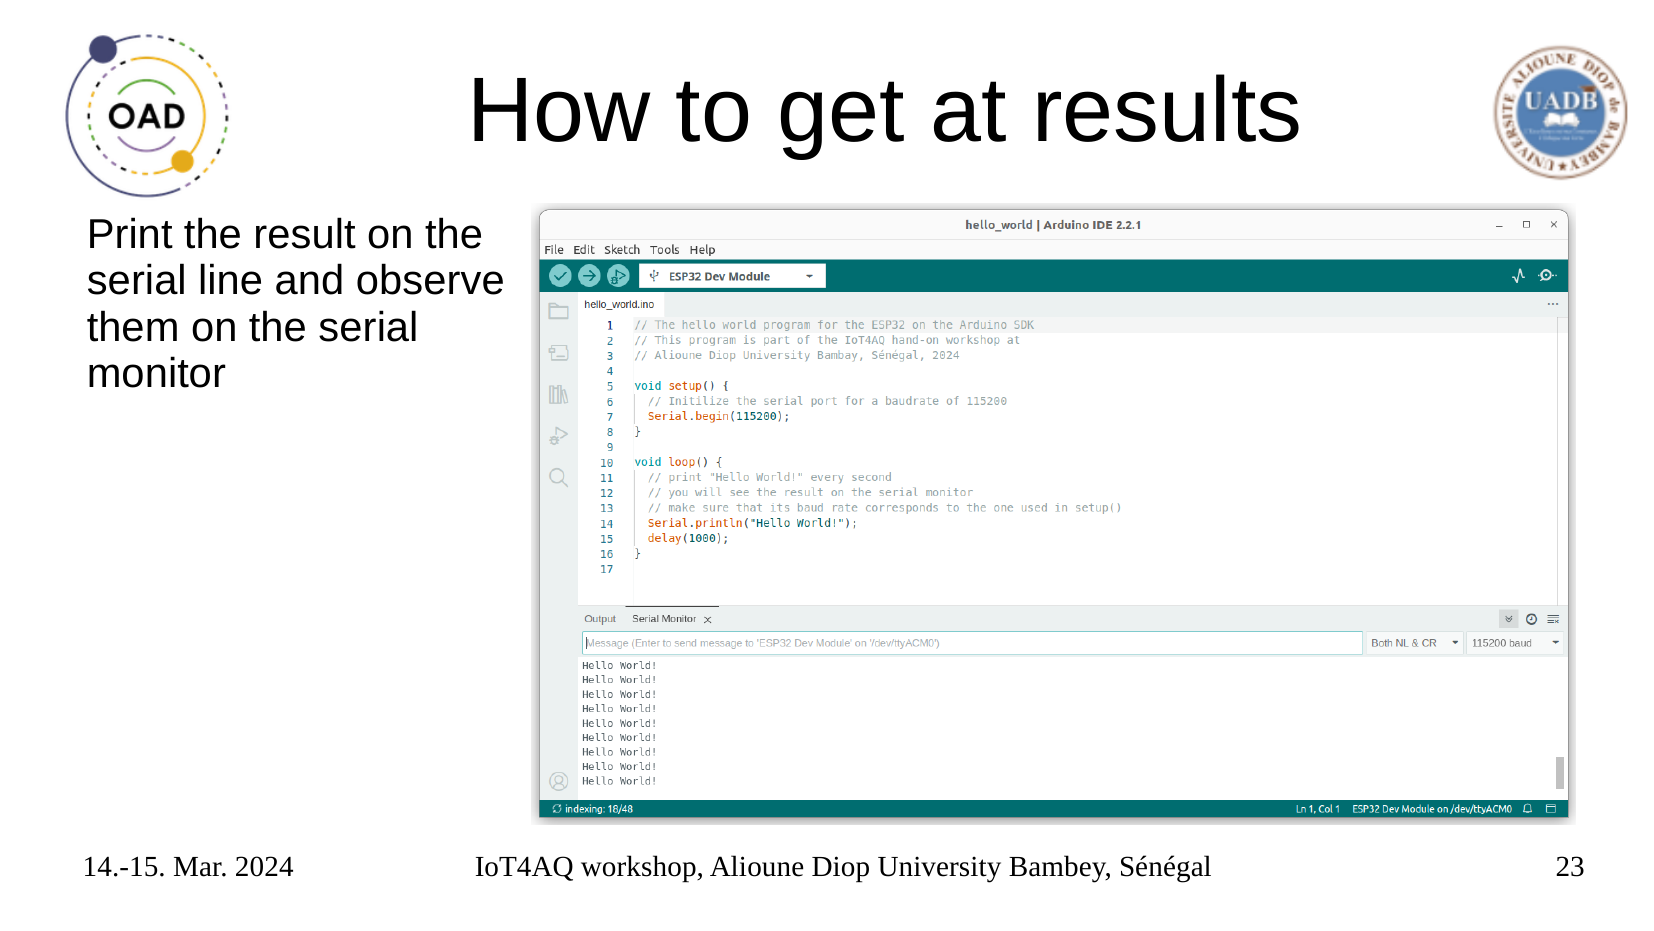

# How to get at results
Print the result on the serial line and observe them on the serial monitor
14.-15. Mar. 2024
IoT4AQ workshop, Alioune Diop University Bambey, Sénégal
23